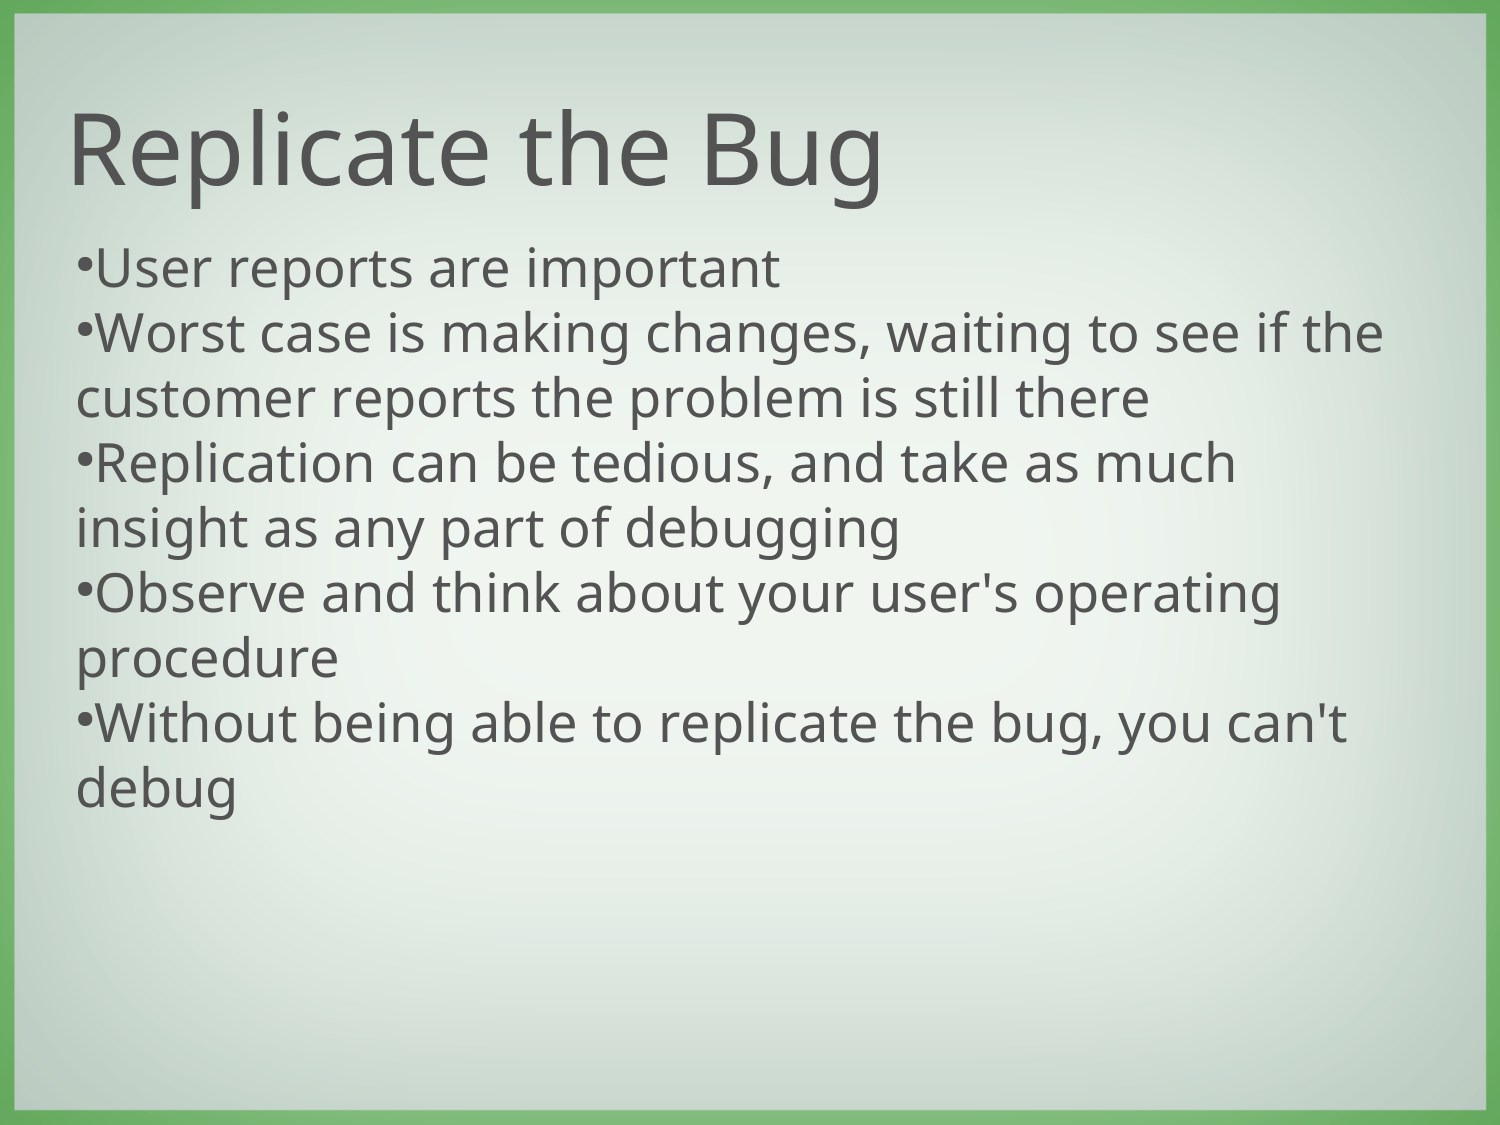

# Replicate the Bug
User reports are important
Worst case is making changes, waiting to see if the customer reports the problem is still there
Replication can be tedious, and take as much insight as any part of debugging
Observe and think about your user's operating procedure
Without being able to replicate the bug, you can't debug